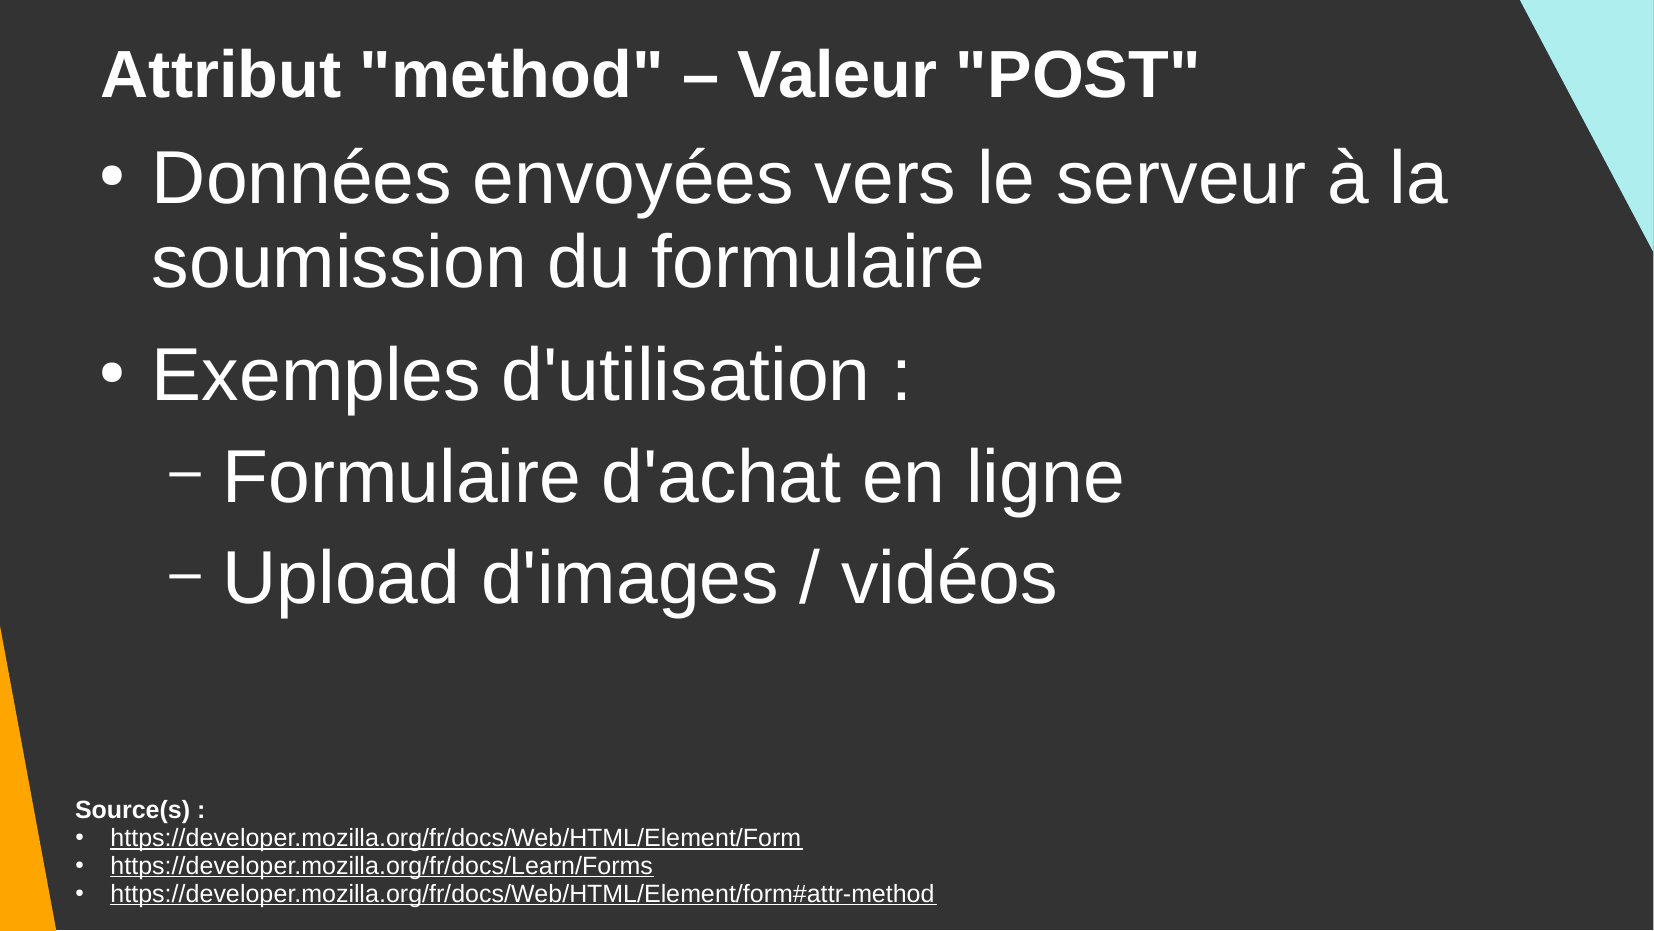

# Attribut "method" – Valeur "POST"
Données envoyées vers le serveur à la soumission du formulaire
Exemples d'utilisation :
Formulaire d'achat en ligne
Upload d'images / vidéos
Source(s) :
https://developer.mozilla.org/fr/docs/Web/HTML/Element/Form
https://developer.mozilla.org/fr/docs/Learn/Forms
https://developer.mozilla.org/fr/docs/Web/HTML/Element/form#attr-method